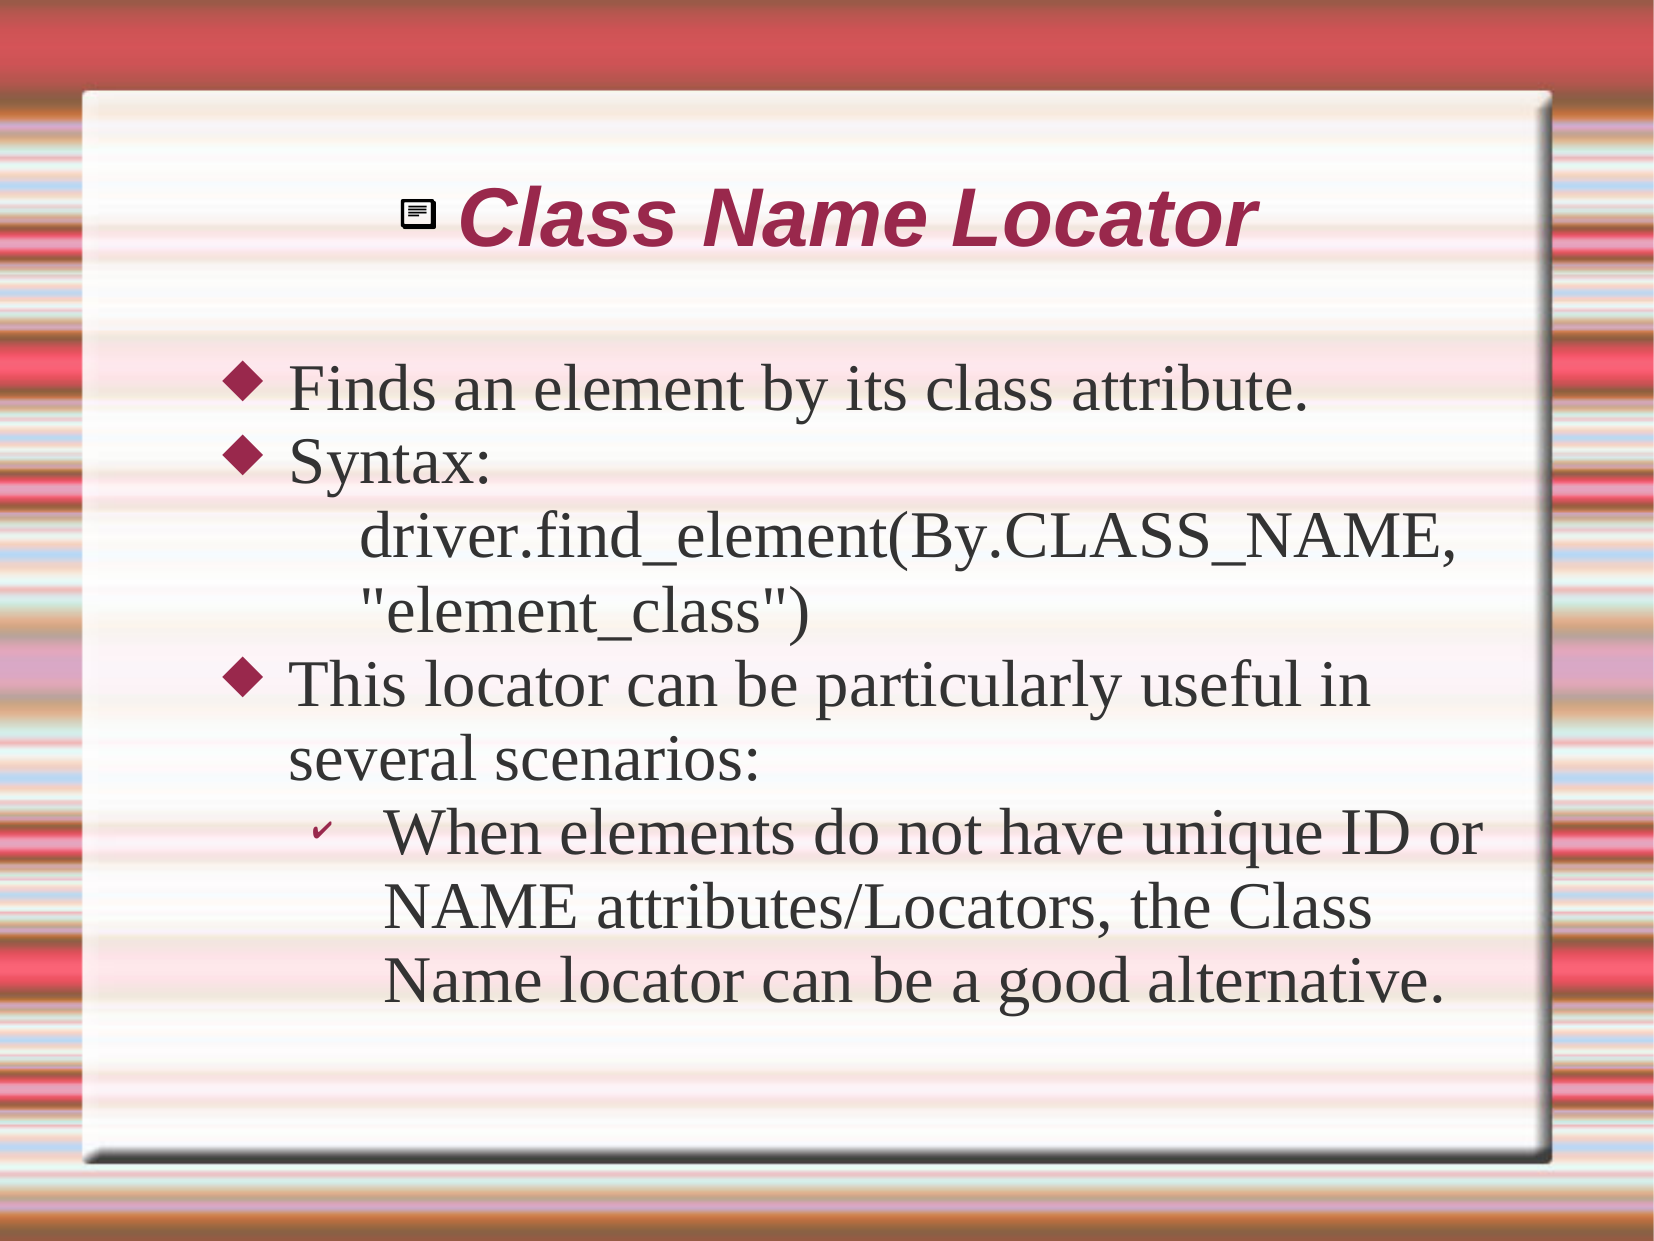

# Class Name Locator
Finds an element by its class attribute.
Syntax: driver.find_element(By.CLASS_NAME, "element_class")
This locator can be particularly useful in
several scenarios:
When elements do not have unique ID or
NAME attributes/Locators, the Class
Name locator can be a good alternative.